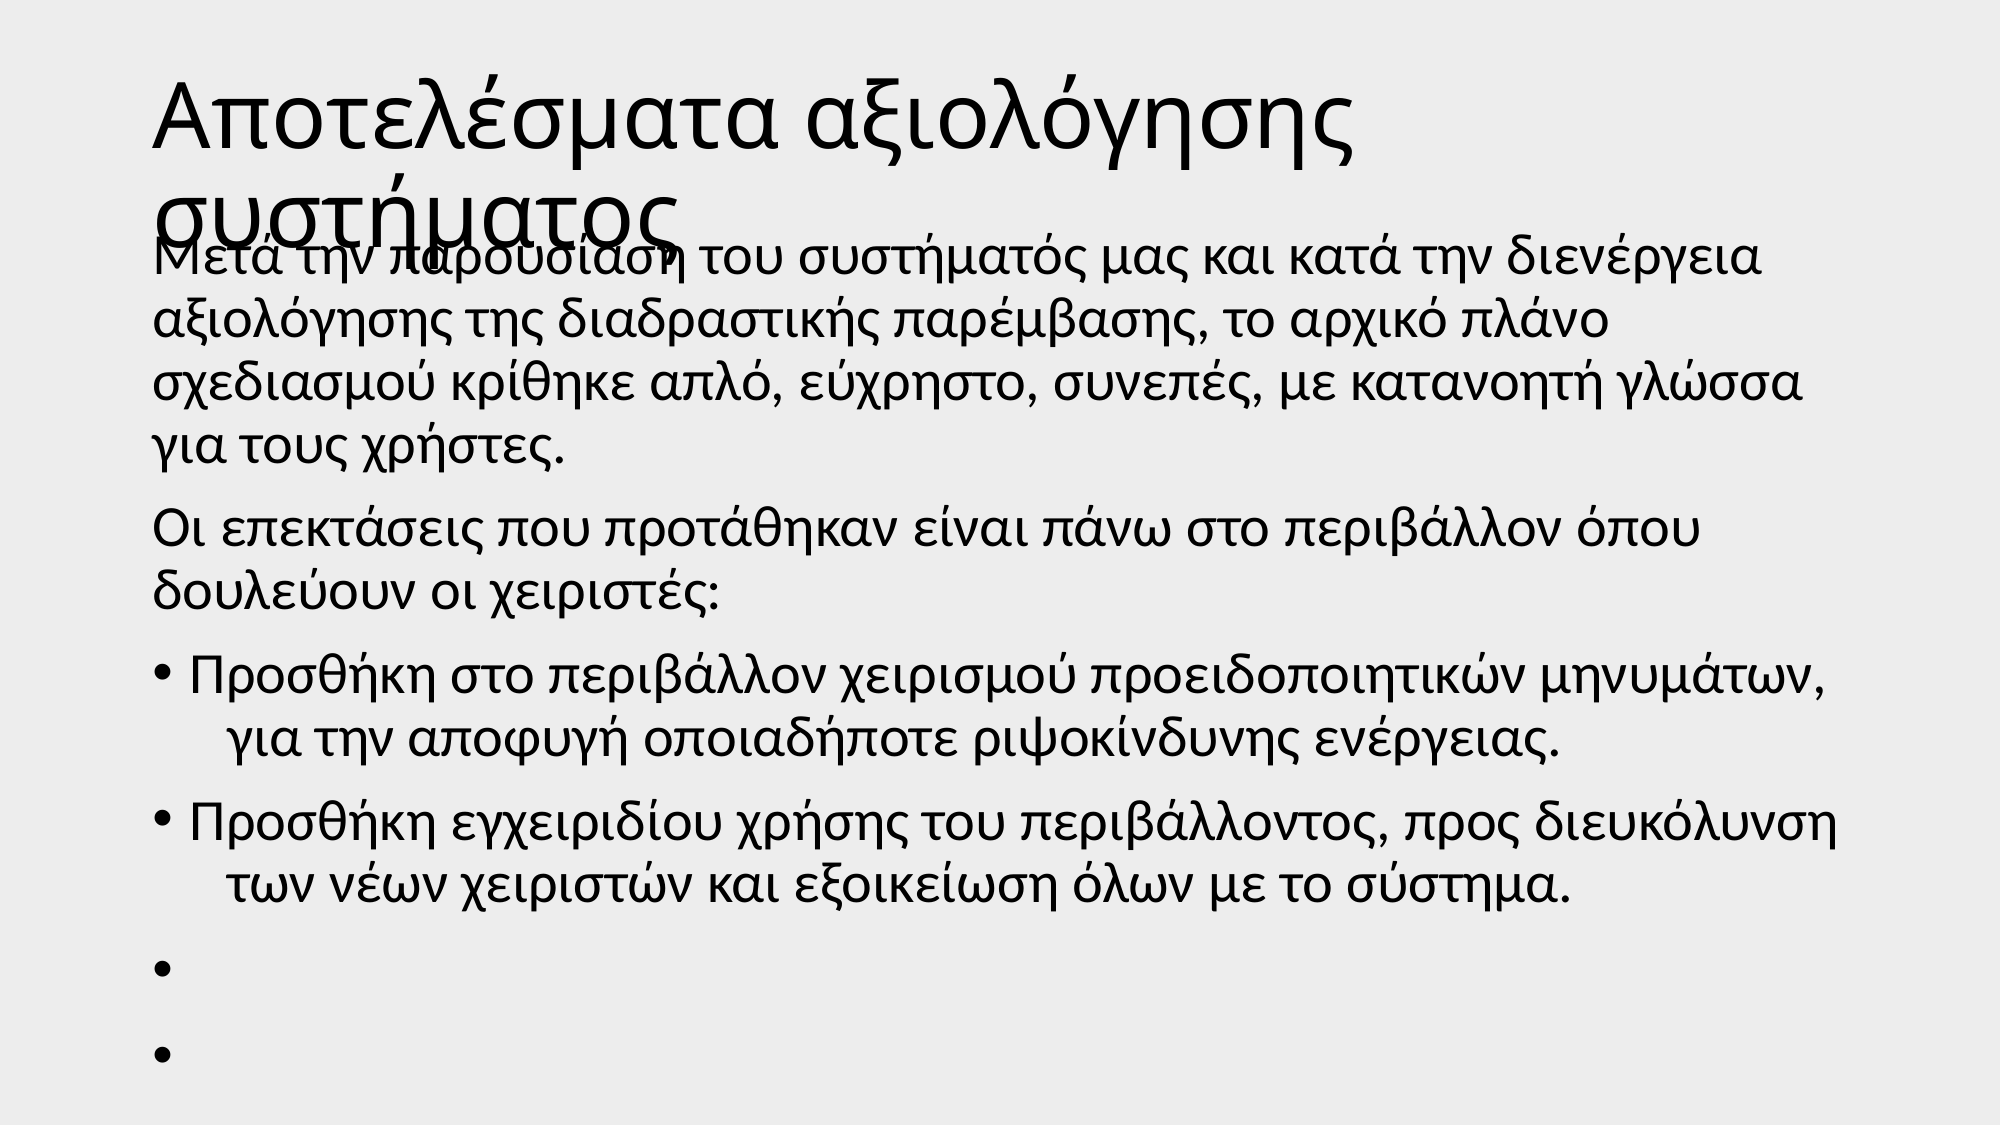

# Αποτελέσματα αξιολόγησης συστήματος
Μετά την παρουσίαση του συστήματός μας και κατά την διενέργεια αξιολόγησης της διαδραστικής παρέμβασης, το αρχικό πλάνο σχεδιασμού κρίθηκε απλό, εύχρηστο, συνεπές, με κατανοητή γλώσσα για τους χρήστες.
Οι επεκτάσεις που προτάθηκαν είναι πάνω στο περιβάλλον όπου δουλεύουν οι χειριστές:
Προσθήκη στο περιβάλλον χειρισμού προειδοποιητικών μηνυμάτων, για την αποφυγή οποιαδήποτε ριψοκίνδυνης ενέργειας.
Προσθήκη εγχειριδίου χρήσης του περιβάλλοντος, προς διευκόλυνση των νέων χειριστών και εξοικείωση όλων με το σύστημα.